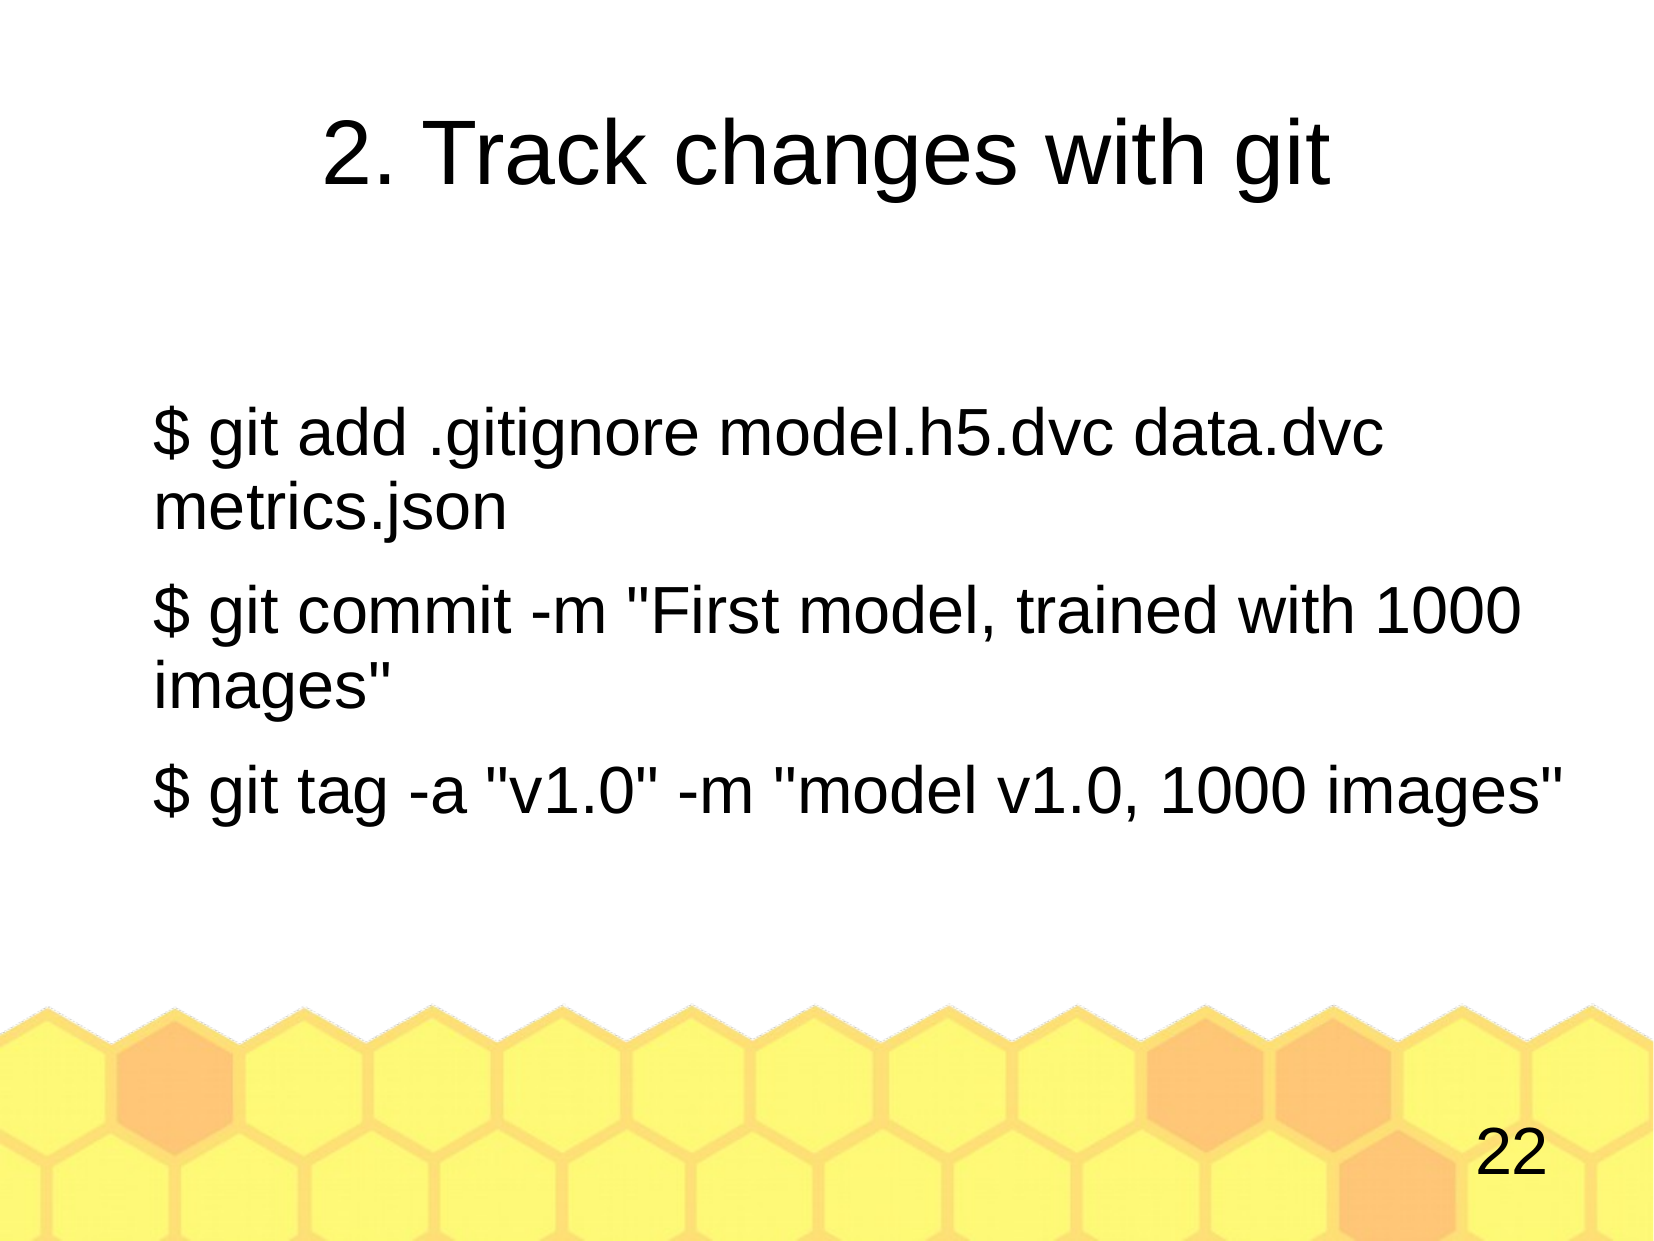

# 2. Track changes with git
$ git add .gitignore model.h5.dvc data.dvc metrics.json
$ git commit -m "First model, trained with 1000 images"
$ git tag -a "v1.0" -m "model v1.0, 1000 images"
22